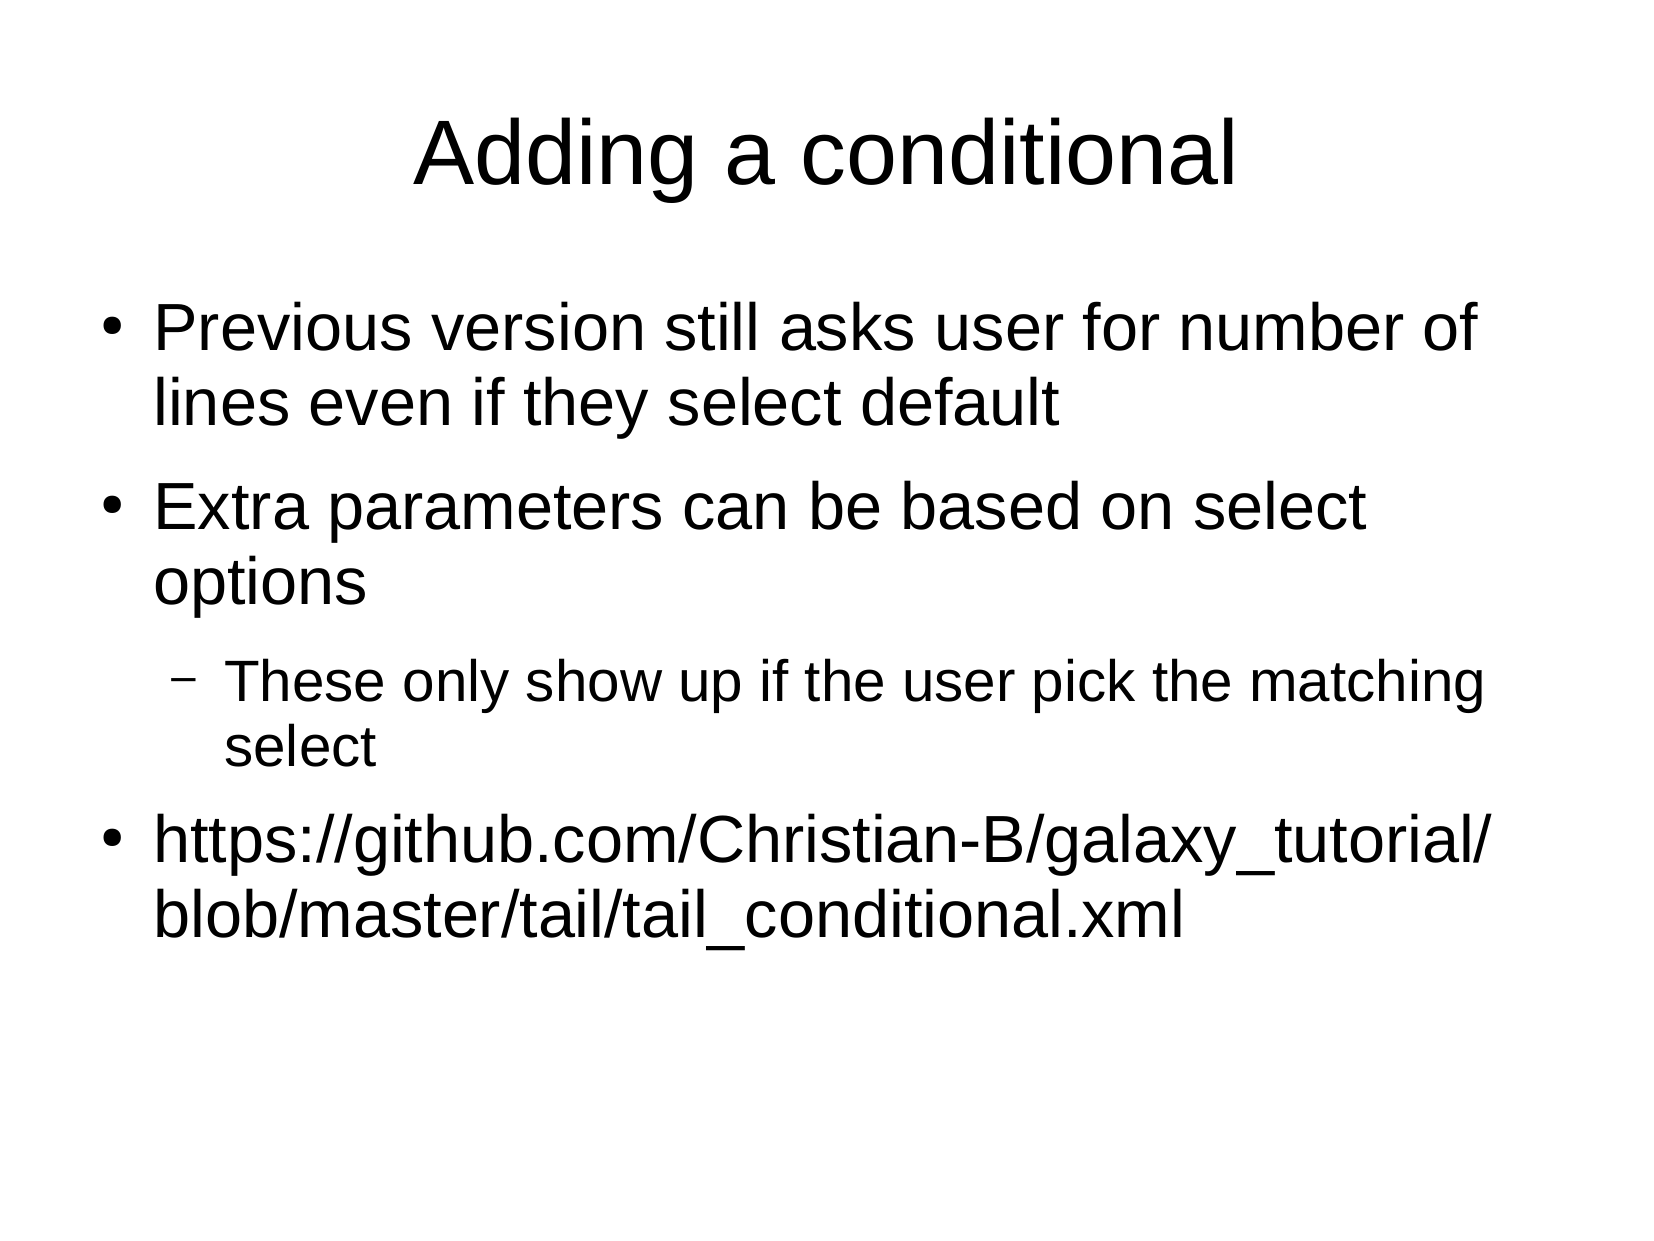

# Adding a conditional
Previous version still asks user for number of lines even if they select default
Extra parameters can be based on select options
These only show up if the user pick the matching select
https://github.com/Christian-B/galaxy_tutorial/blob/master/tail/tail_conditional.xml